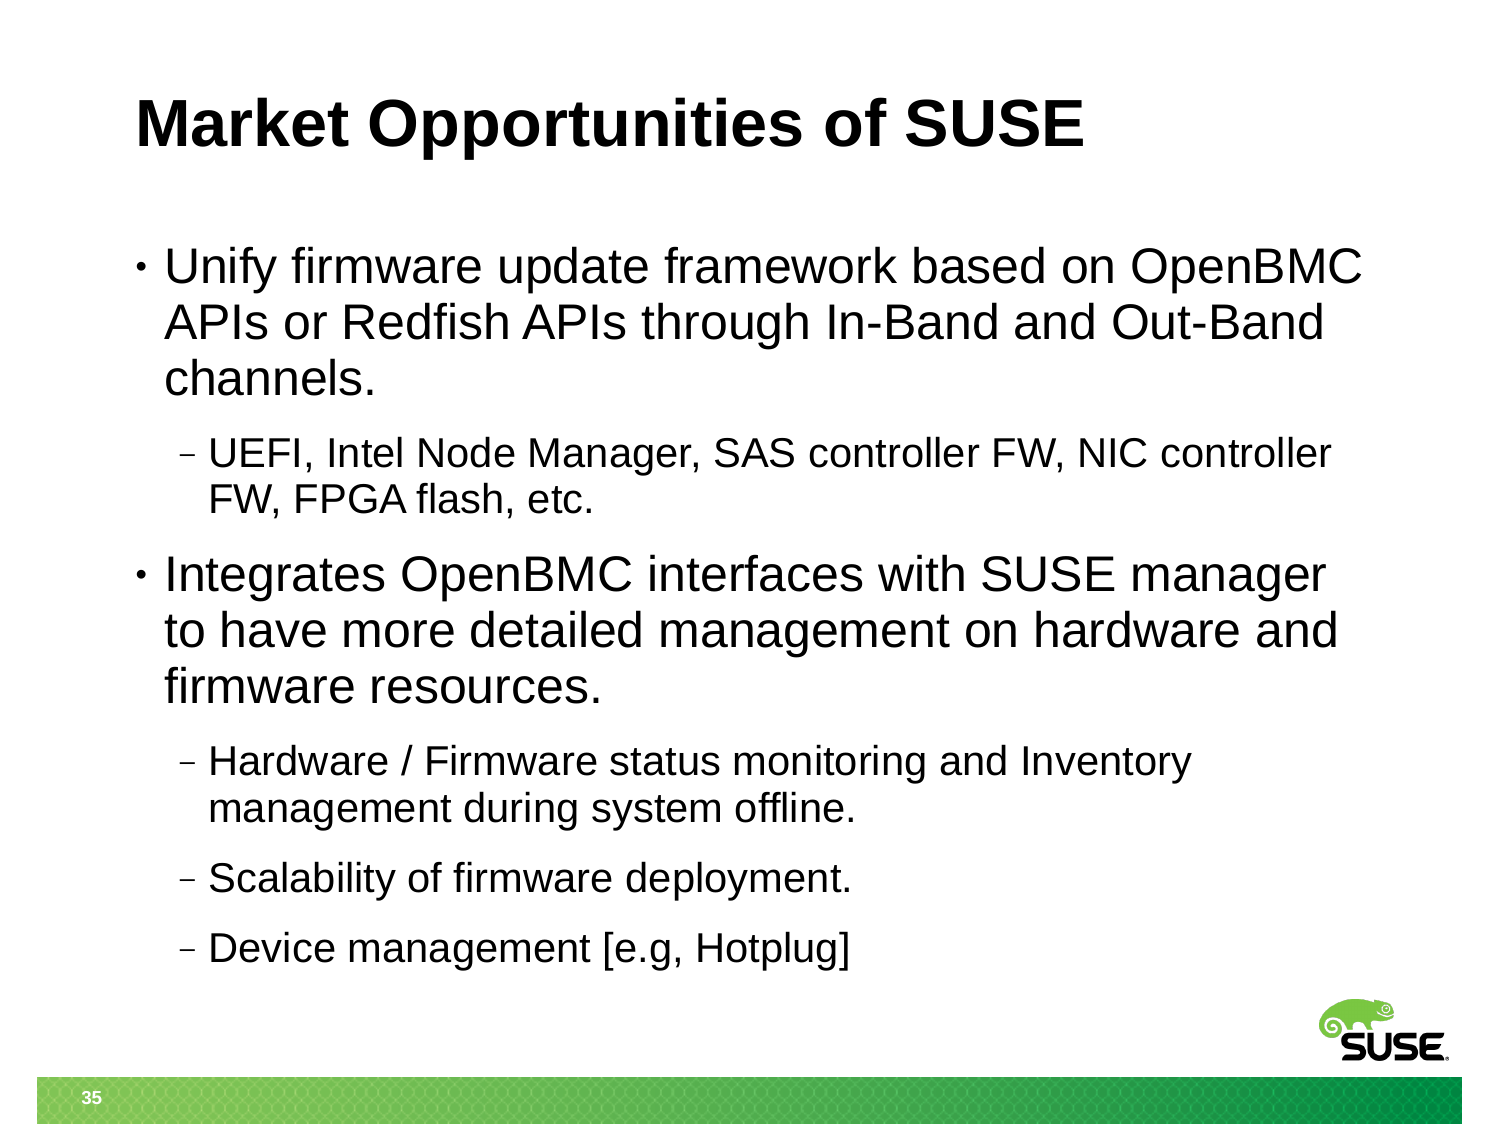

# Market Opportunities of SUSE
Unify firmware update framework based on OpenBMC APIs or Redfish APIs through In-Band and Out-Band channels.
UEFI, Intel Node Manager, SAS controller FW, NIC controller FW, FPGA flash, etc.
Integrates OpenBMC interfaces with SUSE manager to have more detailed management on hardware and firmware resources.
Hardware / Firmware status monitoring and Inventory management during system offline.
Scalability of firmware deployment.
Device management [e.g, Hotplug]